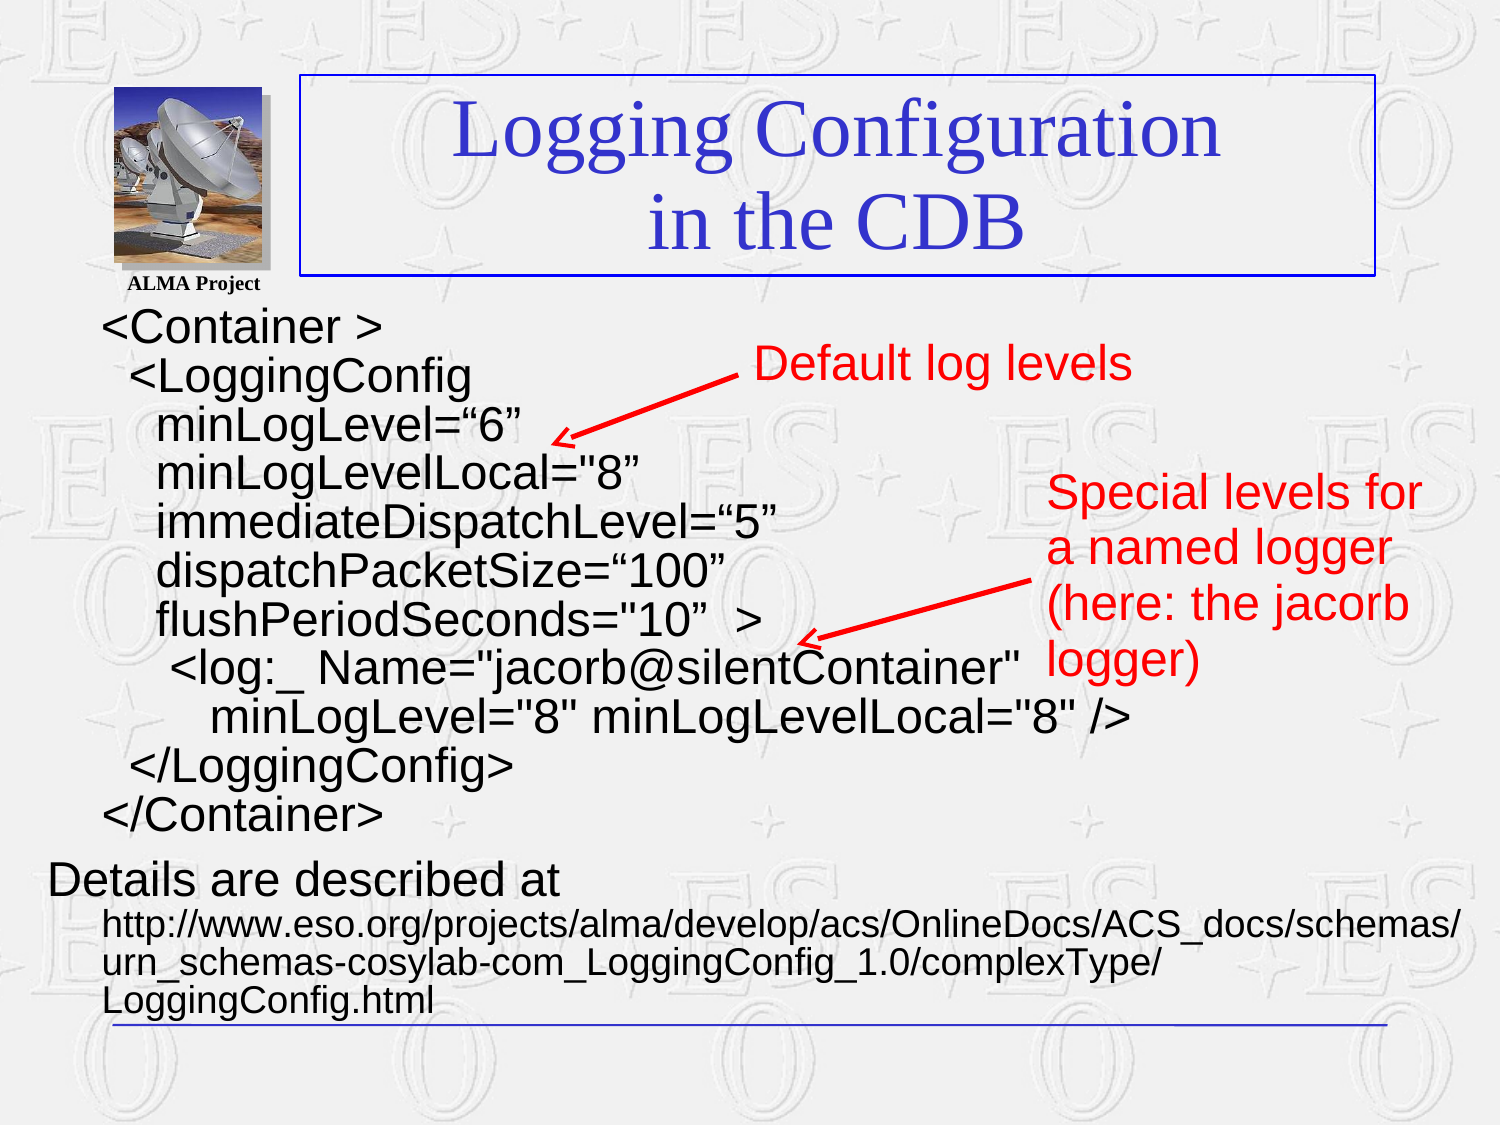

# Logging Configuration in the CDB
 <Container >
 <LoggingConfig
 minLogLevel=“6”
 minLogLevelLocal="8”
 immediateDispatchLevel=“5”
 dispatchPacketSize=“100”
 flushPeriodSeconds="10” >
 <log:_ Name="jacorb@silentContainer"
 minLogLevel="8" minLogLevelLocal="8" />
 </LoggingConfig>
</Container>
Details are described at http://www.eso.org/projects/alma/develop/acs/OnlineDocs/ACS_docs/schemas/urn_schemas-cosylab-com_LoggingConfig_1.0/complexType/LoggingConfig.html
Default log levels
Special levels for a named logger (here: the jacorb logger)